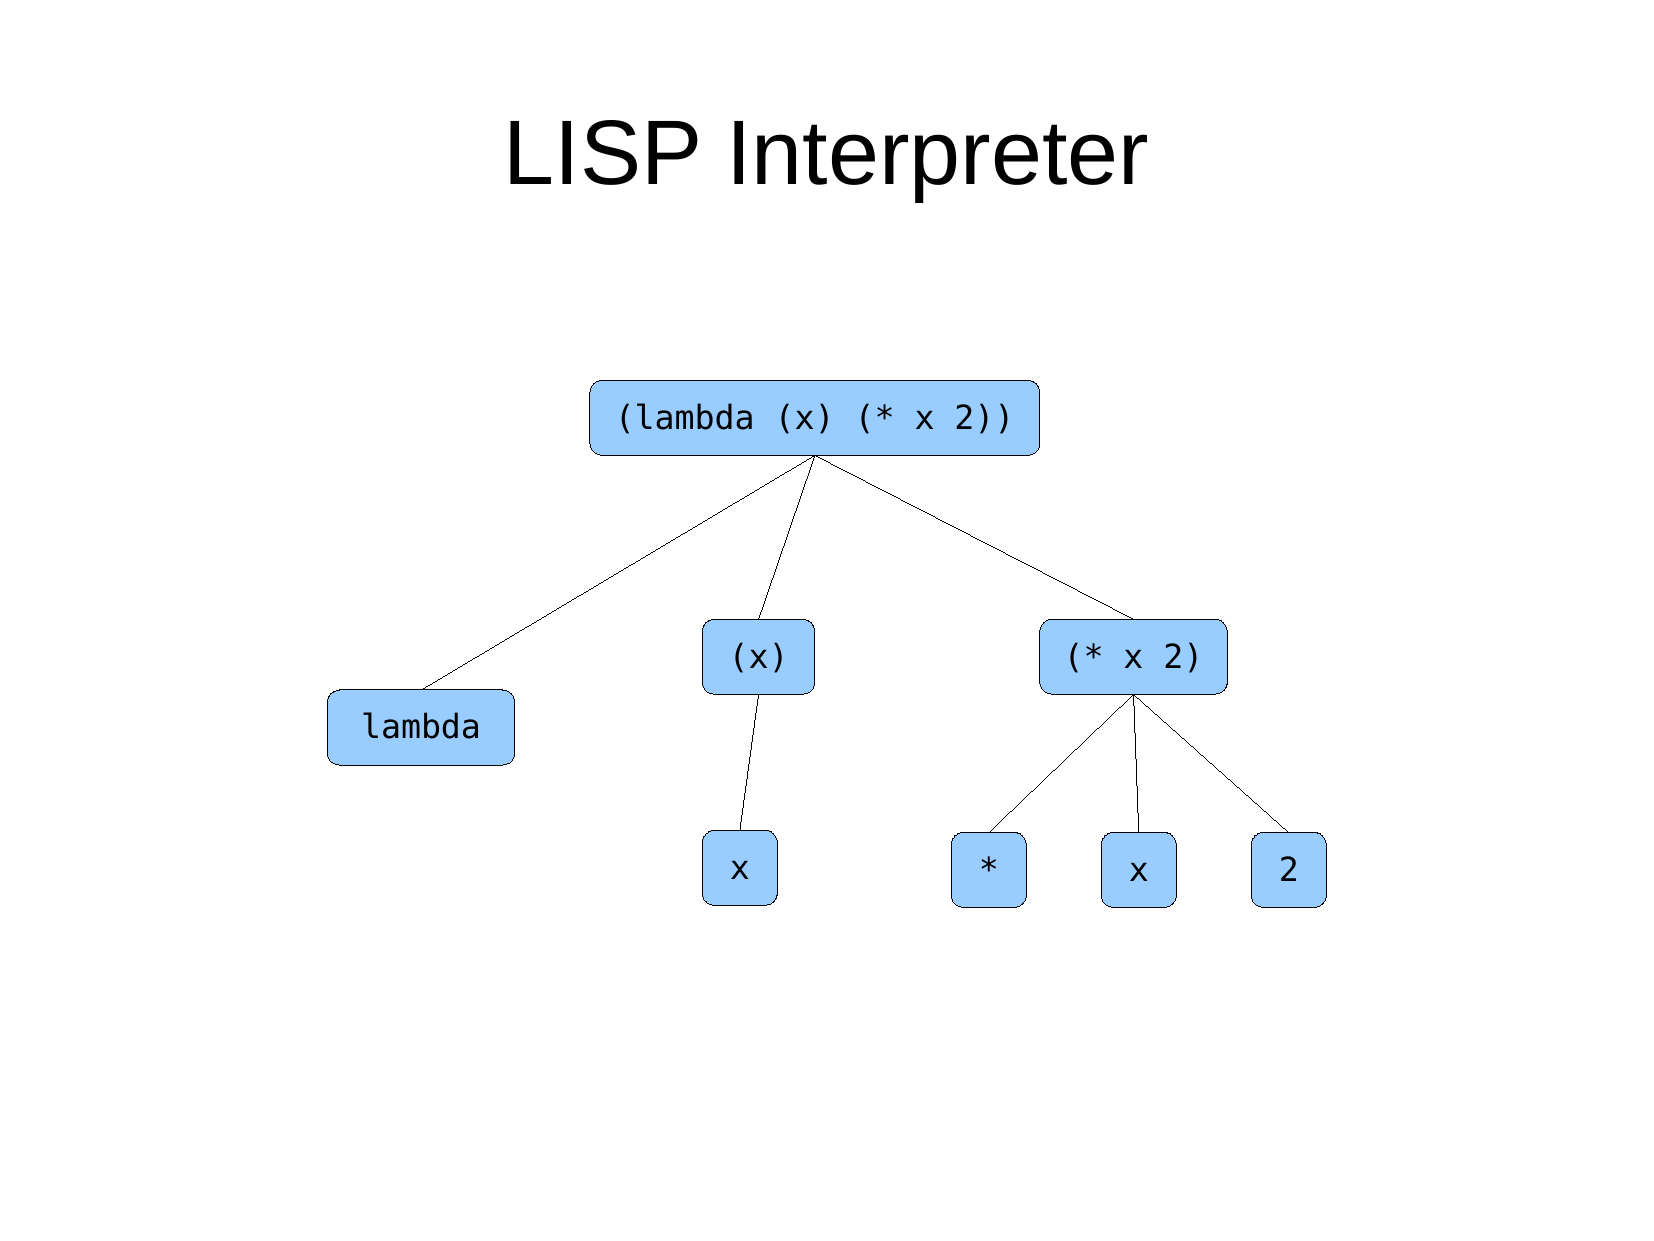

# LISP Interpreter
(lambda (x) (* x 2))
(x)
(* x 2)
lambda
x
*
x
2